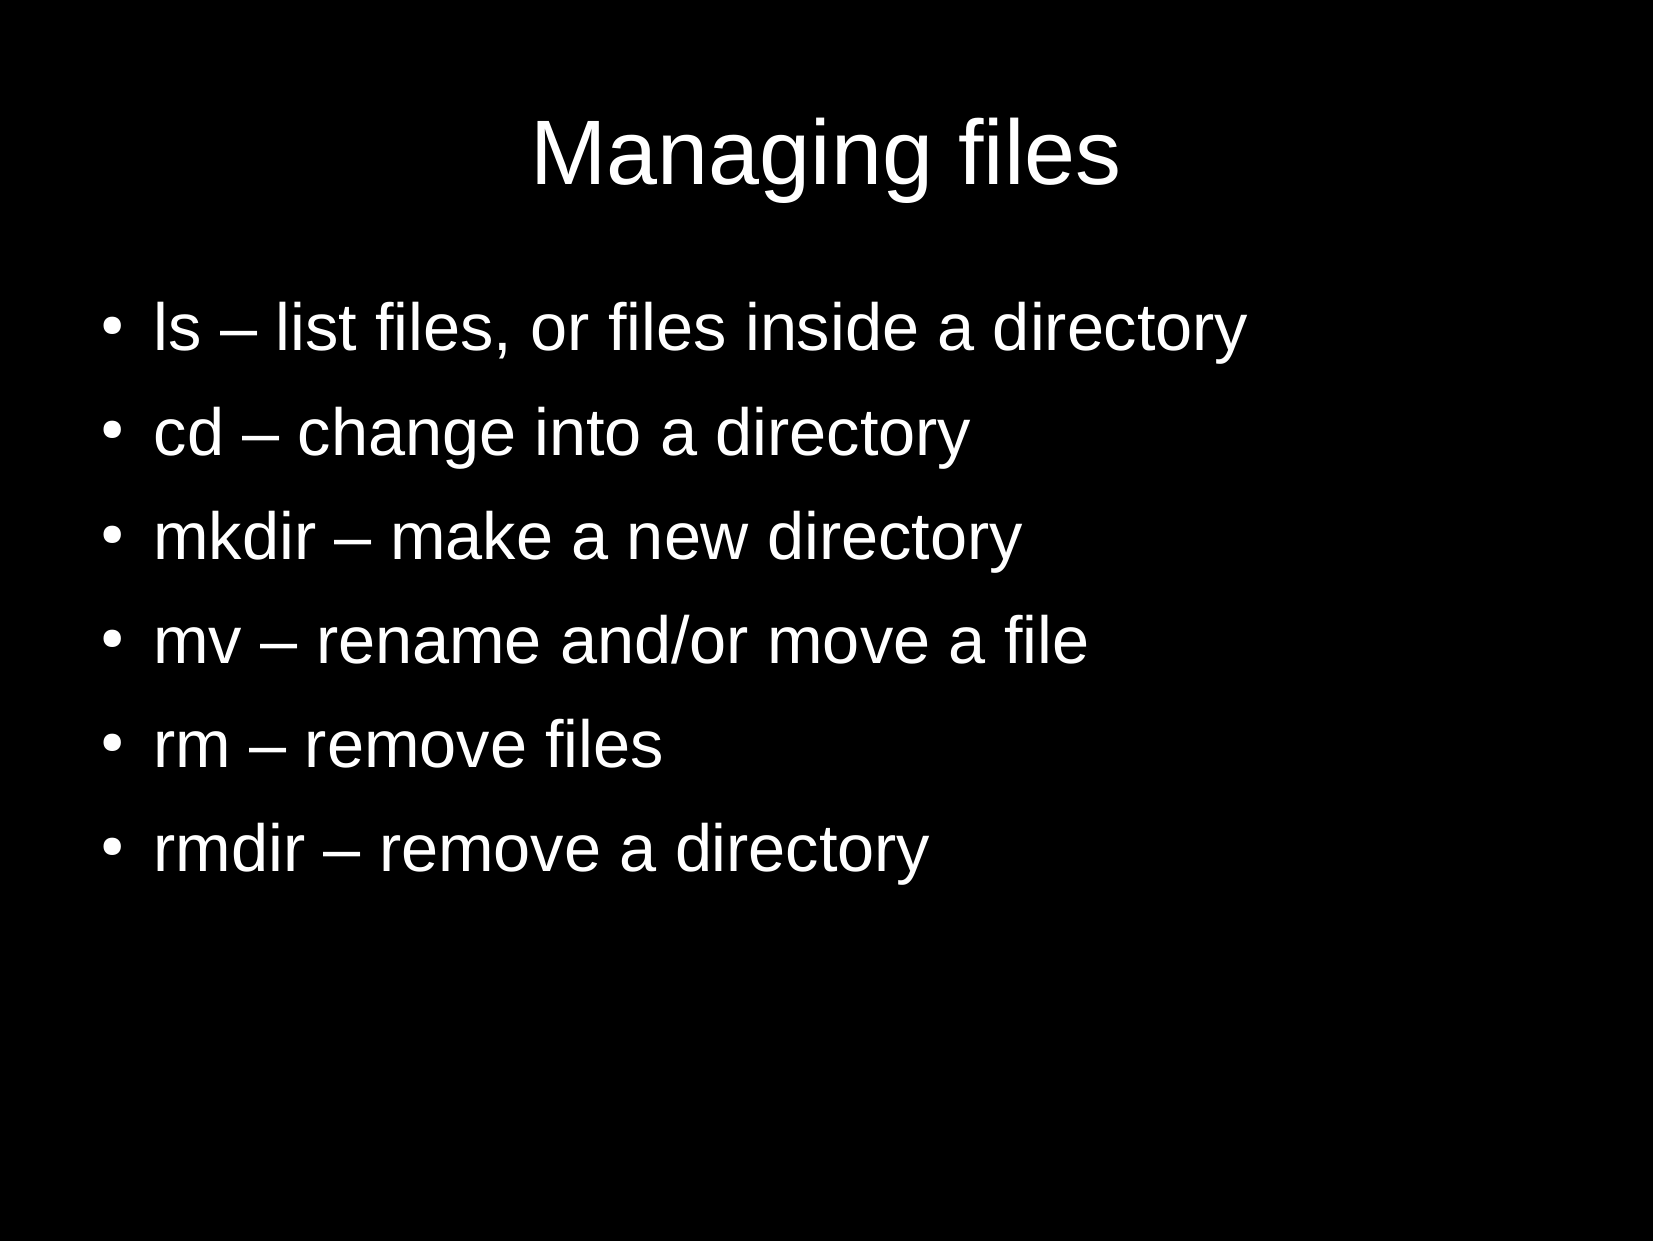

# Managing files
ls – list files, or files inside a directory
cd – change into a directory
mkdir – make a new directory
mv – rename and/or move a file
rm – remove files
rmdir – remove a directory